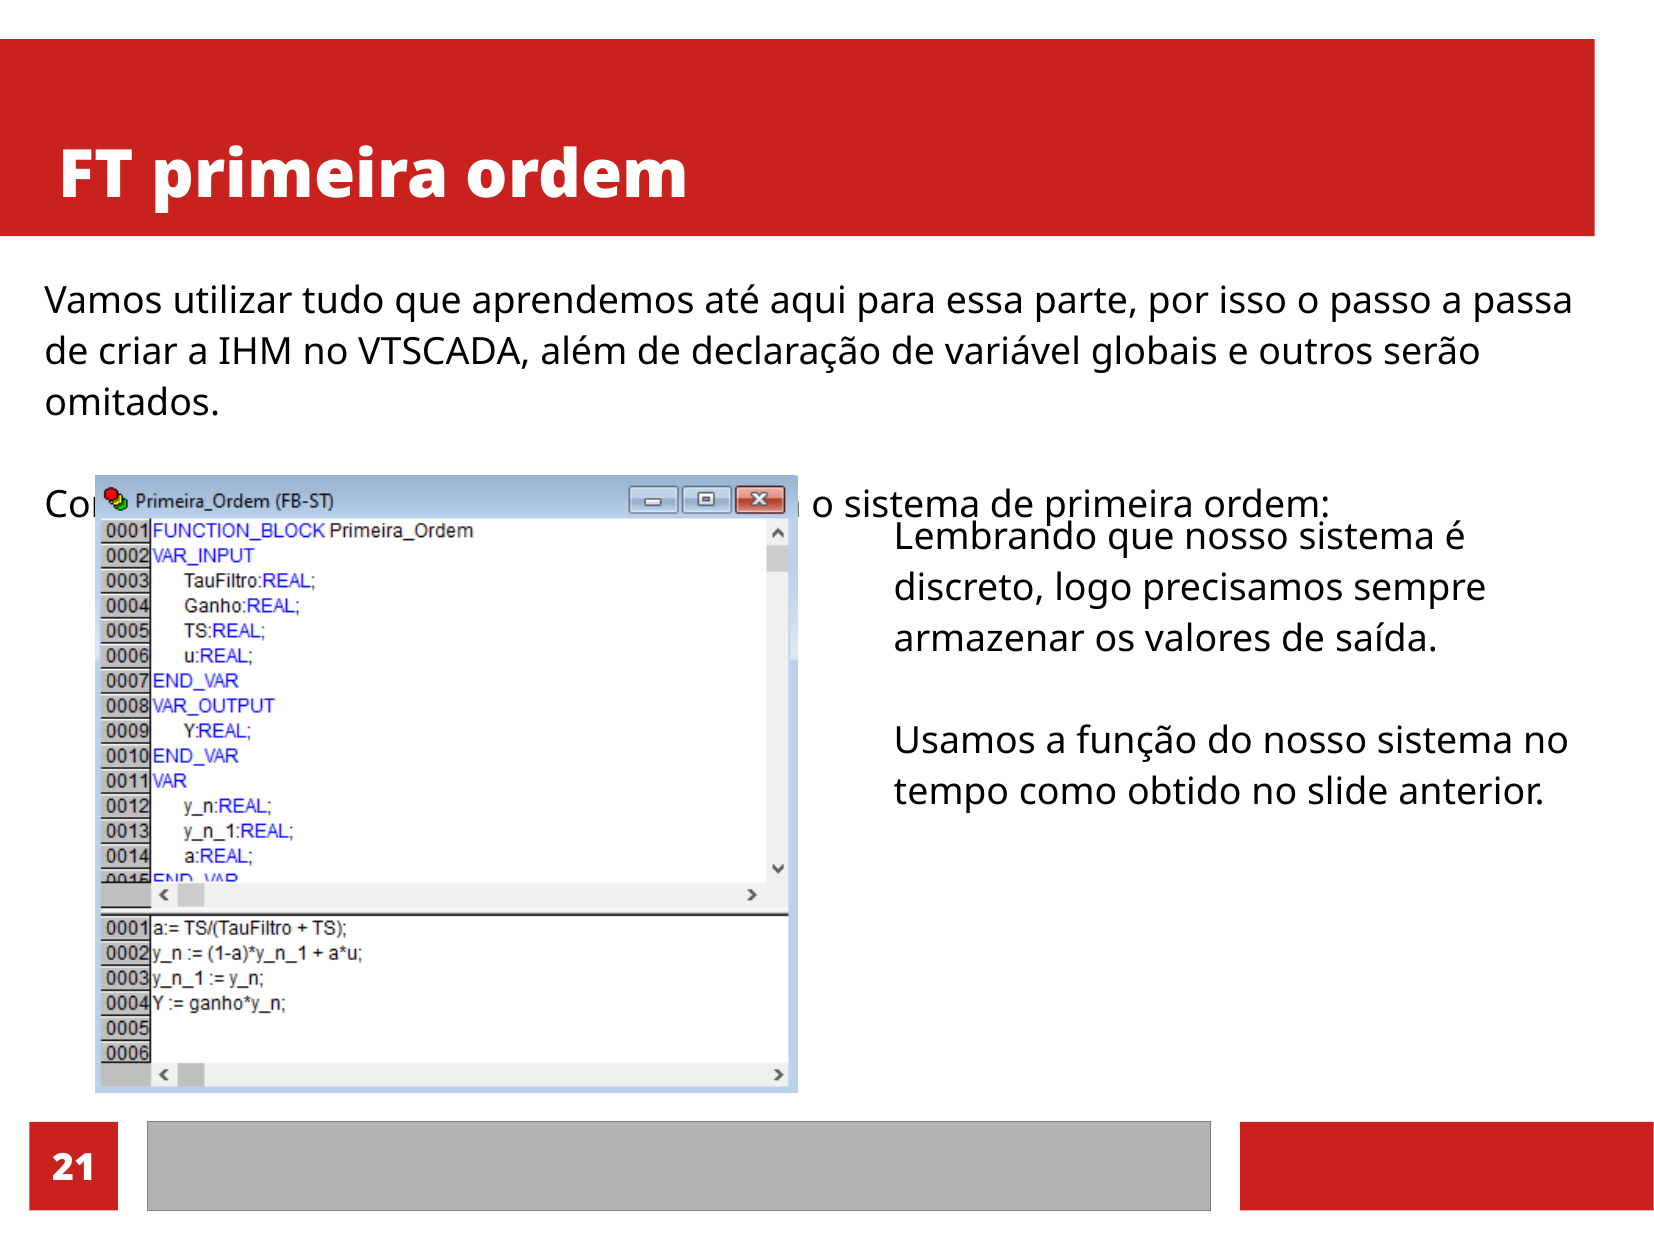

# FT primeira ordem
Vamos utilizar tudo que aprendemos até aqui para essa parte, por isso o passo a passa de criar a IHM no VTSCADA, além de declaração de variável globais e outros serão omitados.
Começamos criando o bloco funcional com o sistema de primeira ordem:
Lembrando que nosso sistema é discreto, logo precisamos sempre armazenar os valores de saída.
Usamos a função do nosso sistema no tempo como obtido no slide anterior.
21